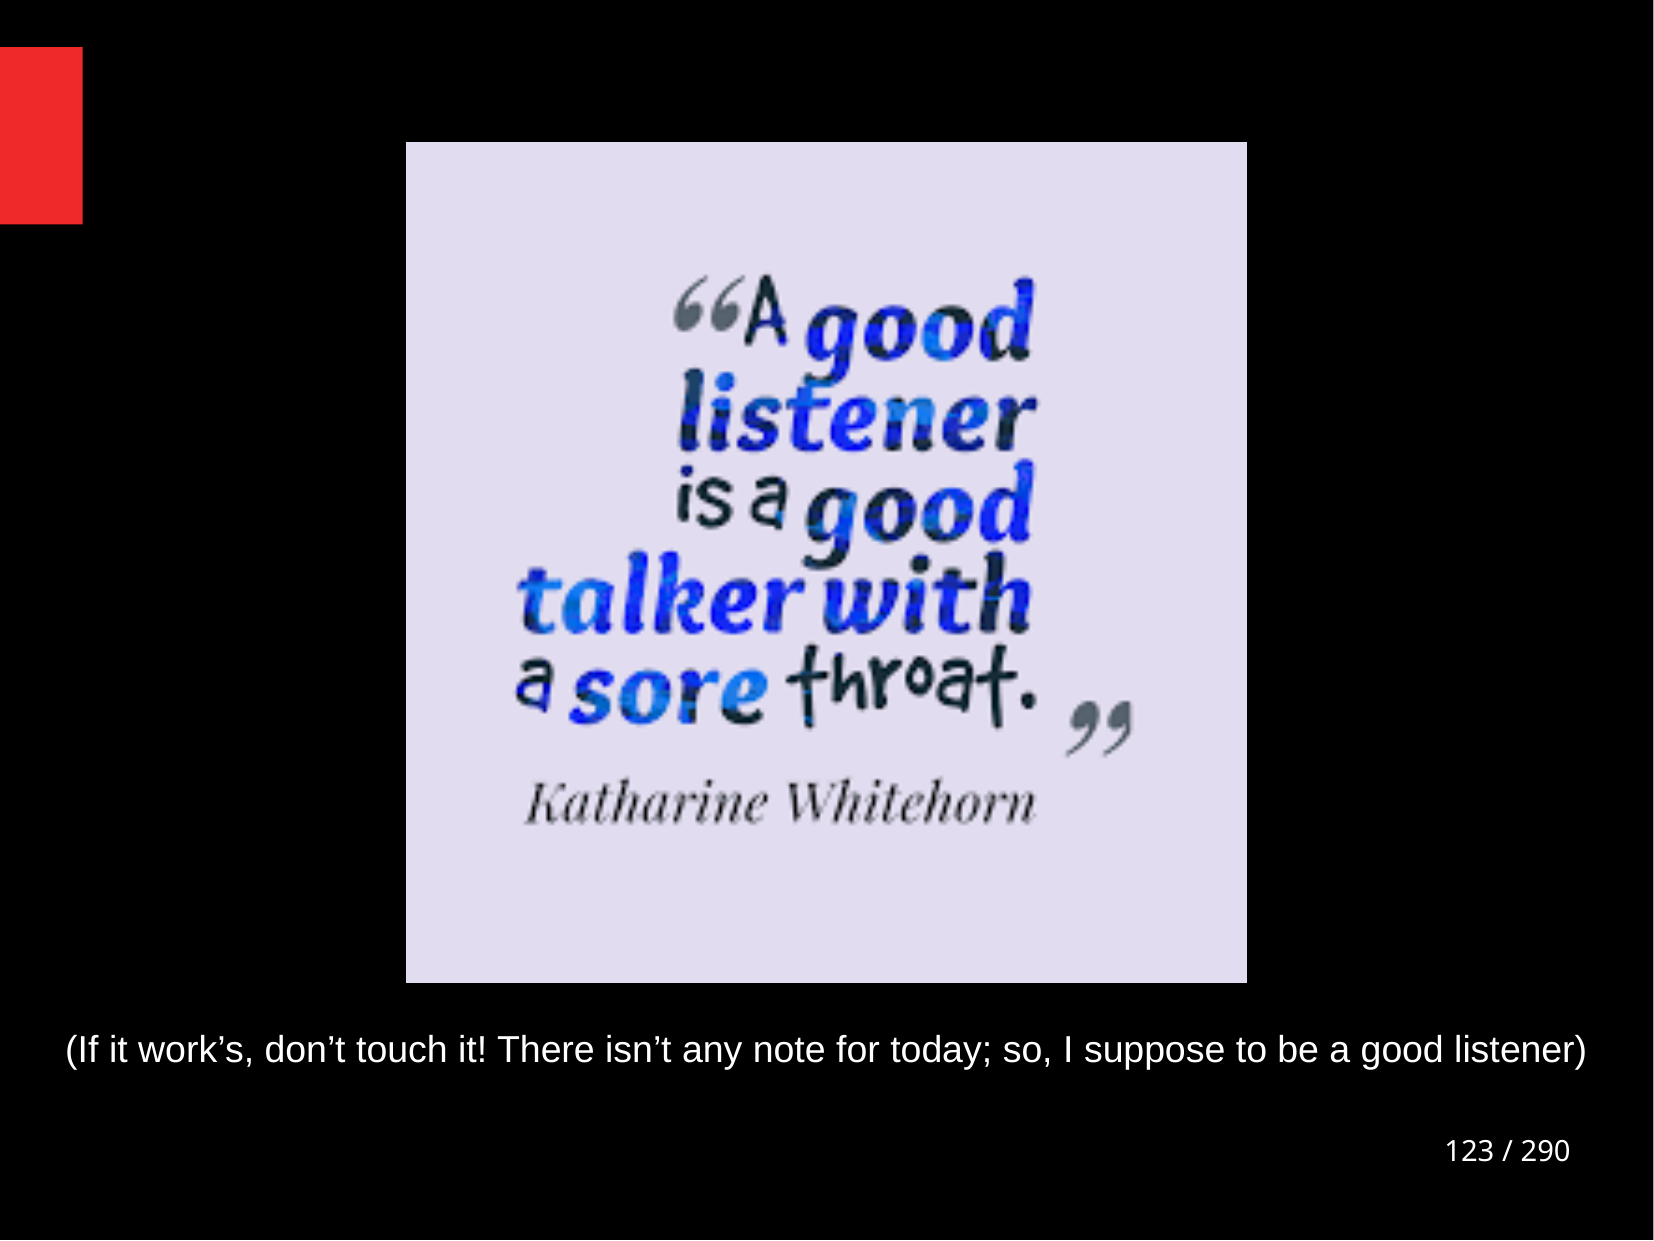

(If it work’s, don’t touch it! There isn’t any note for today; so, I suppose to be a good listener)
123